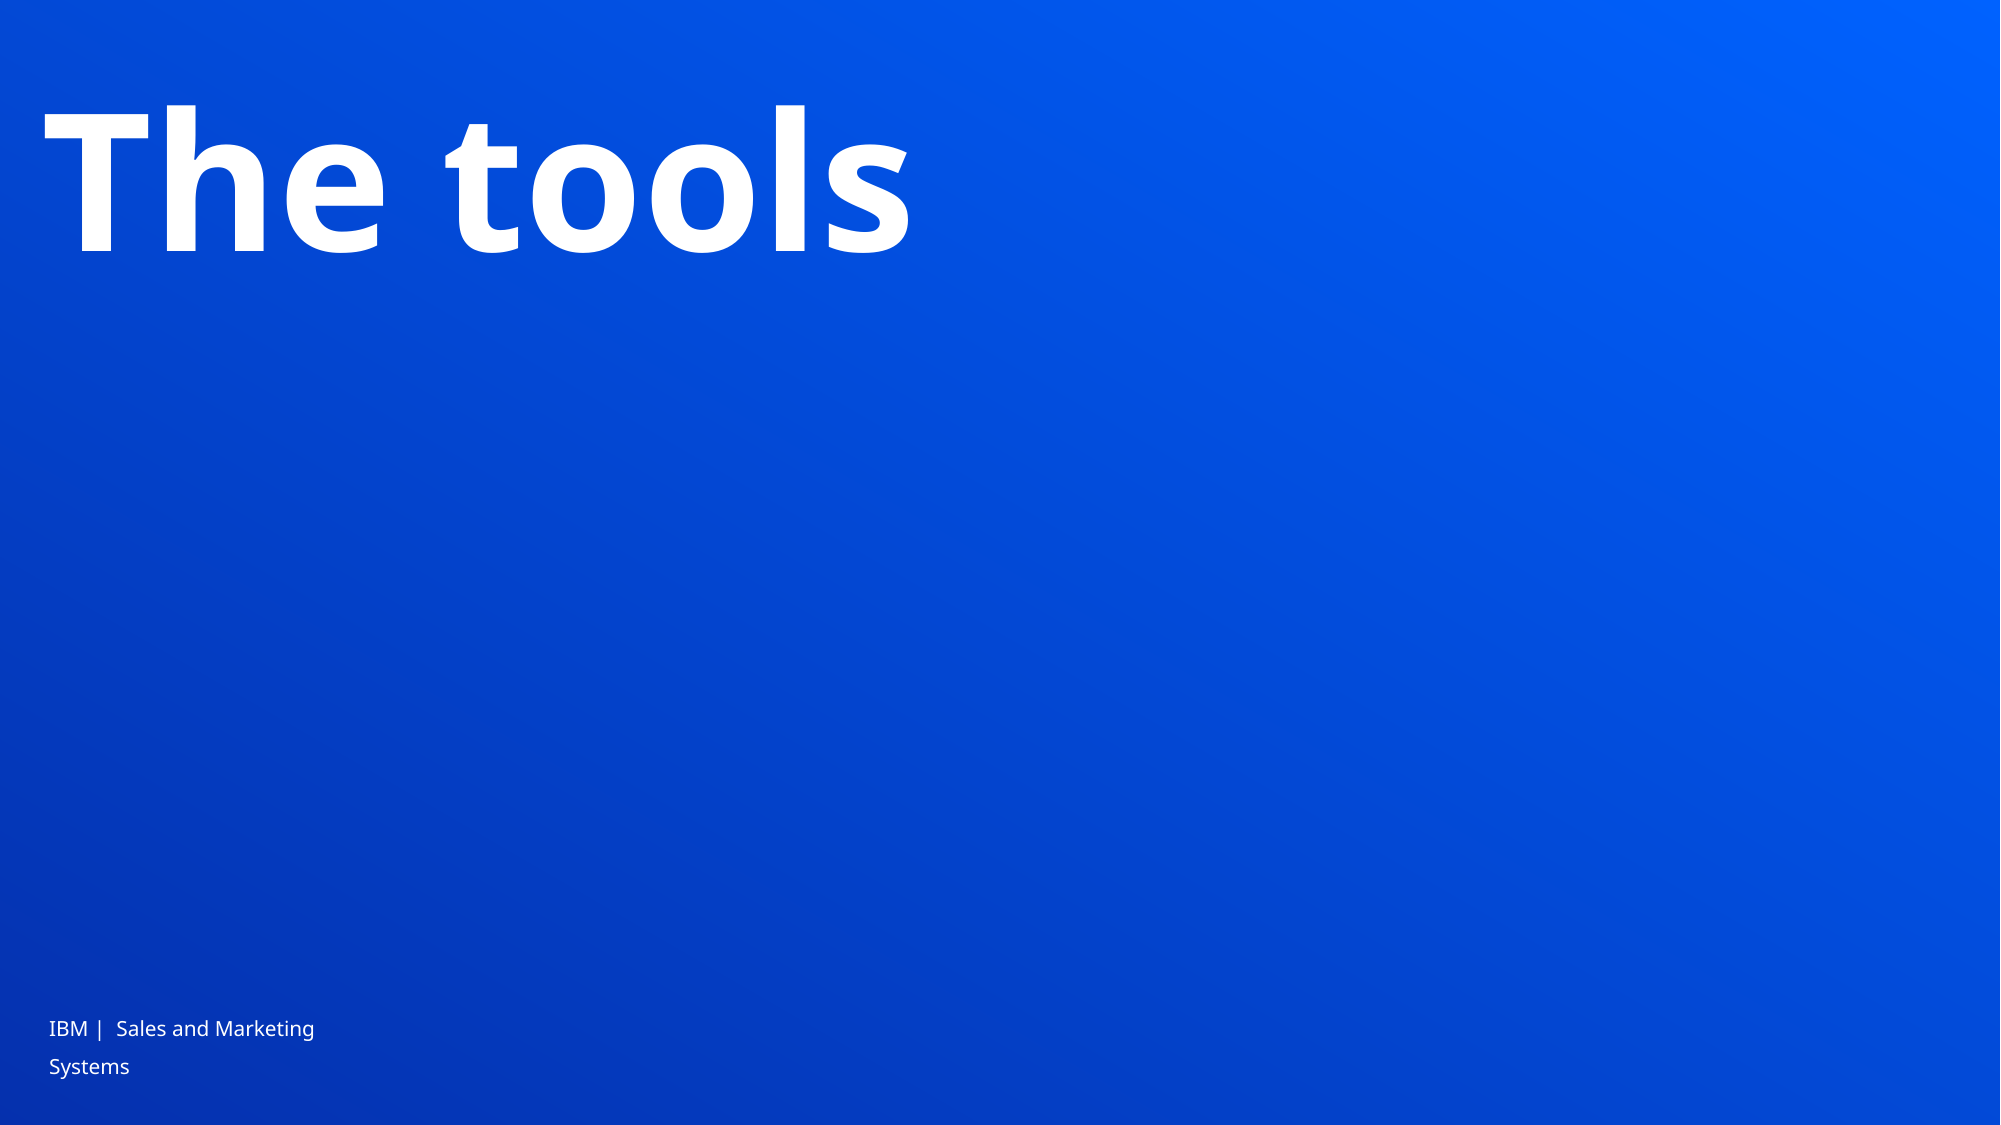

# The tools
IBM | Sales and Marketing Systems